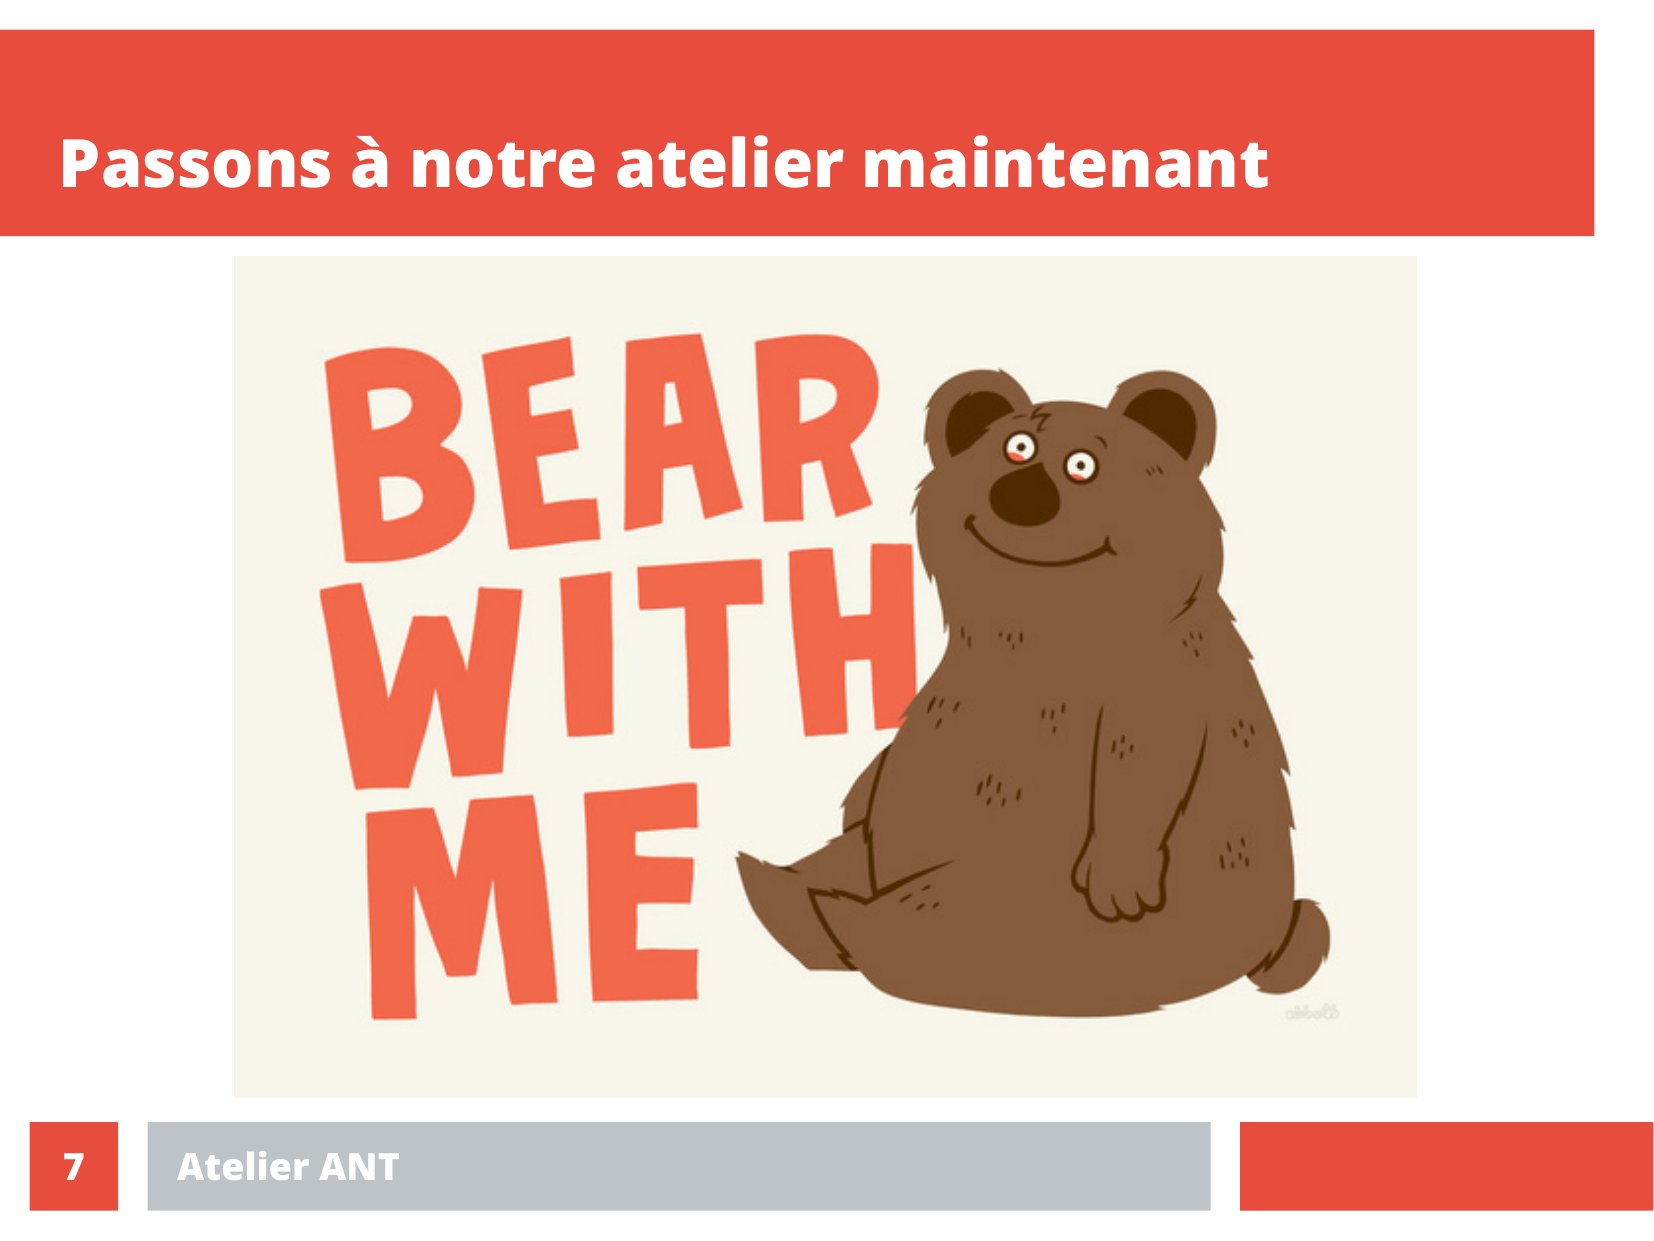

# Passons à notre atelier maintenant
7
Atelier ANT